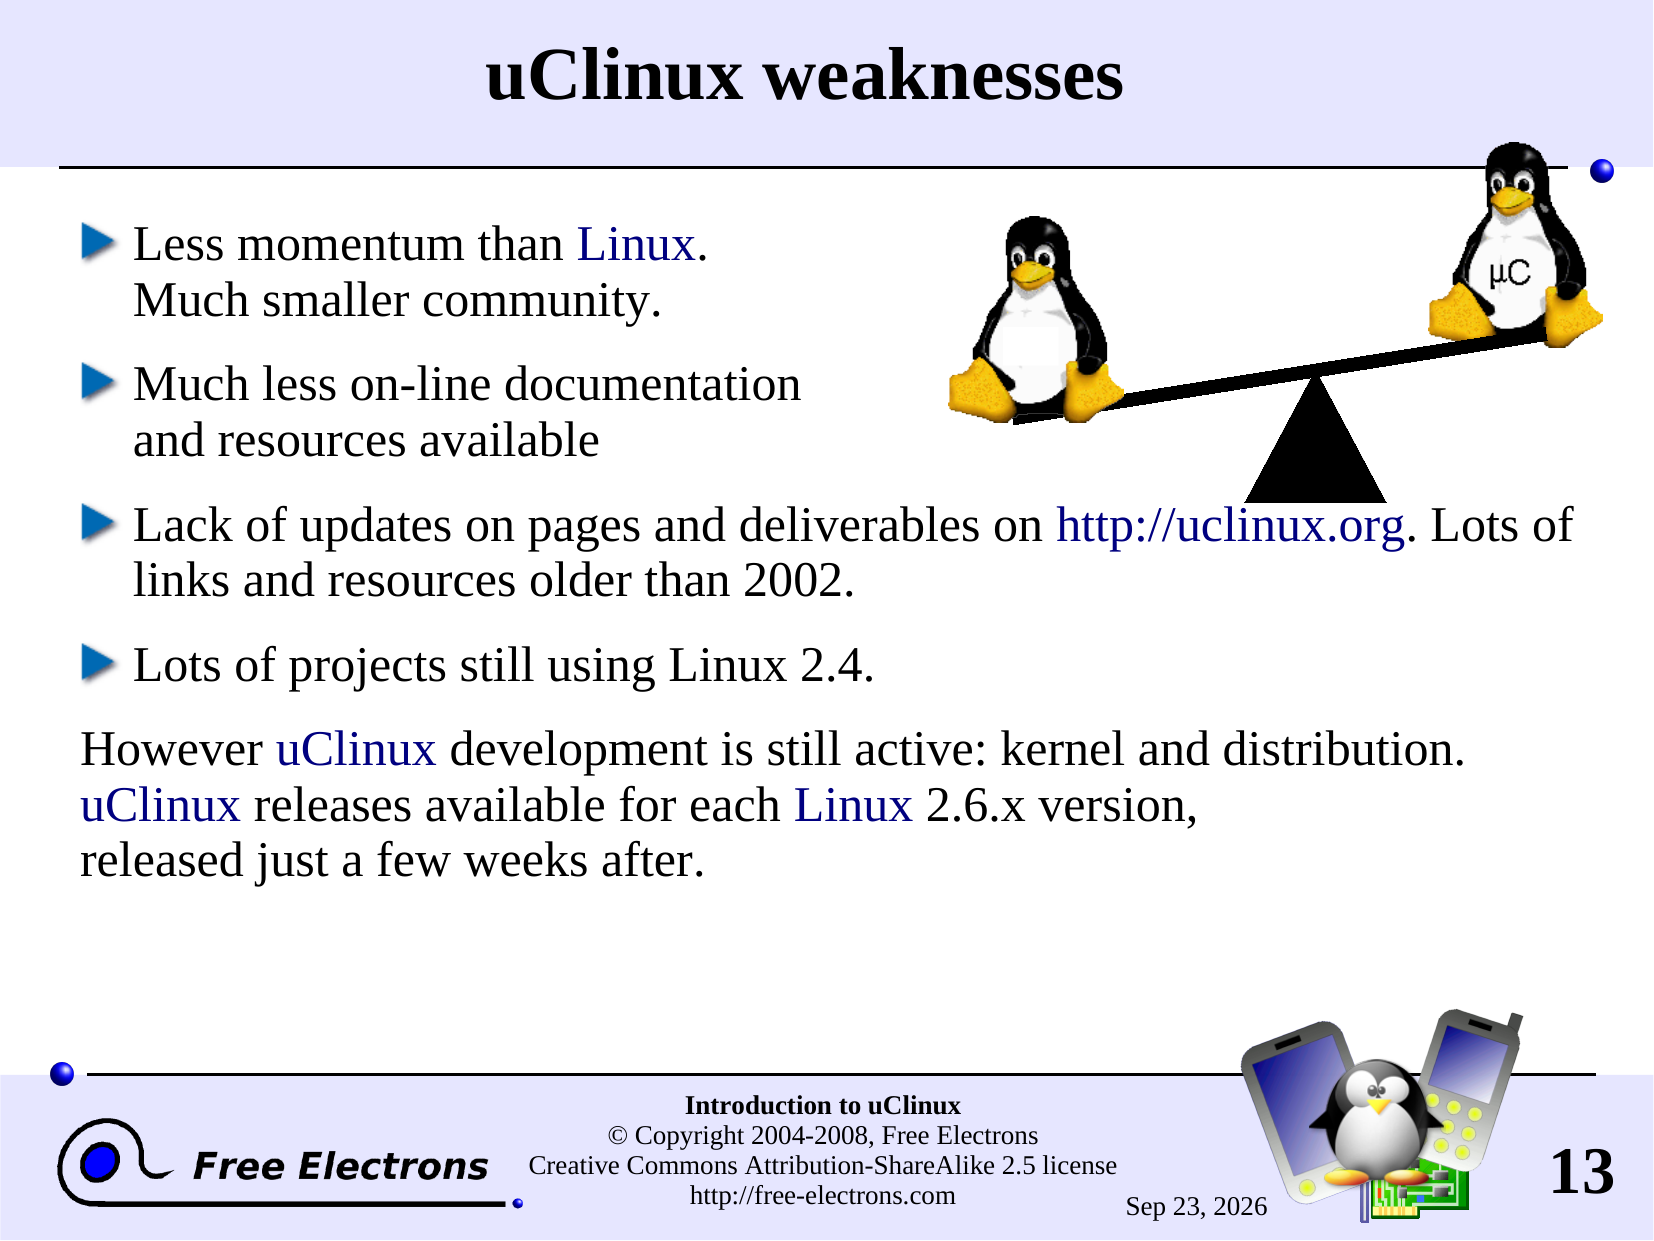

# uClinux weaknesses
Less momentum than Linux.
Much smaller community.
Much less on-line documentation
and resources available
Lack of updates on pages and deliverables on http://uclinux.org. Lots of links and resources older than 2002.
Lots of projects still using Linux 2.4.
However uClinux development is still active: kernel and distribution.
uClinux releases available for each Linux 2.6.x version,
released just a few weeks after.